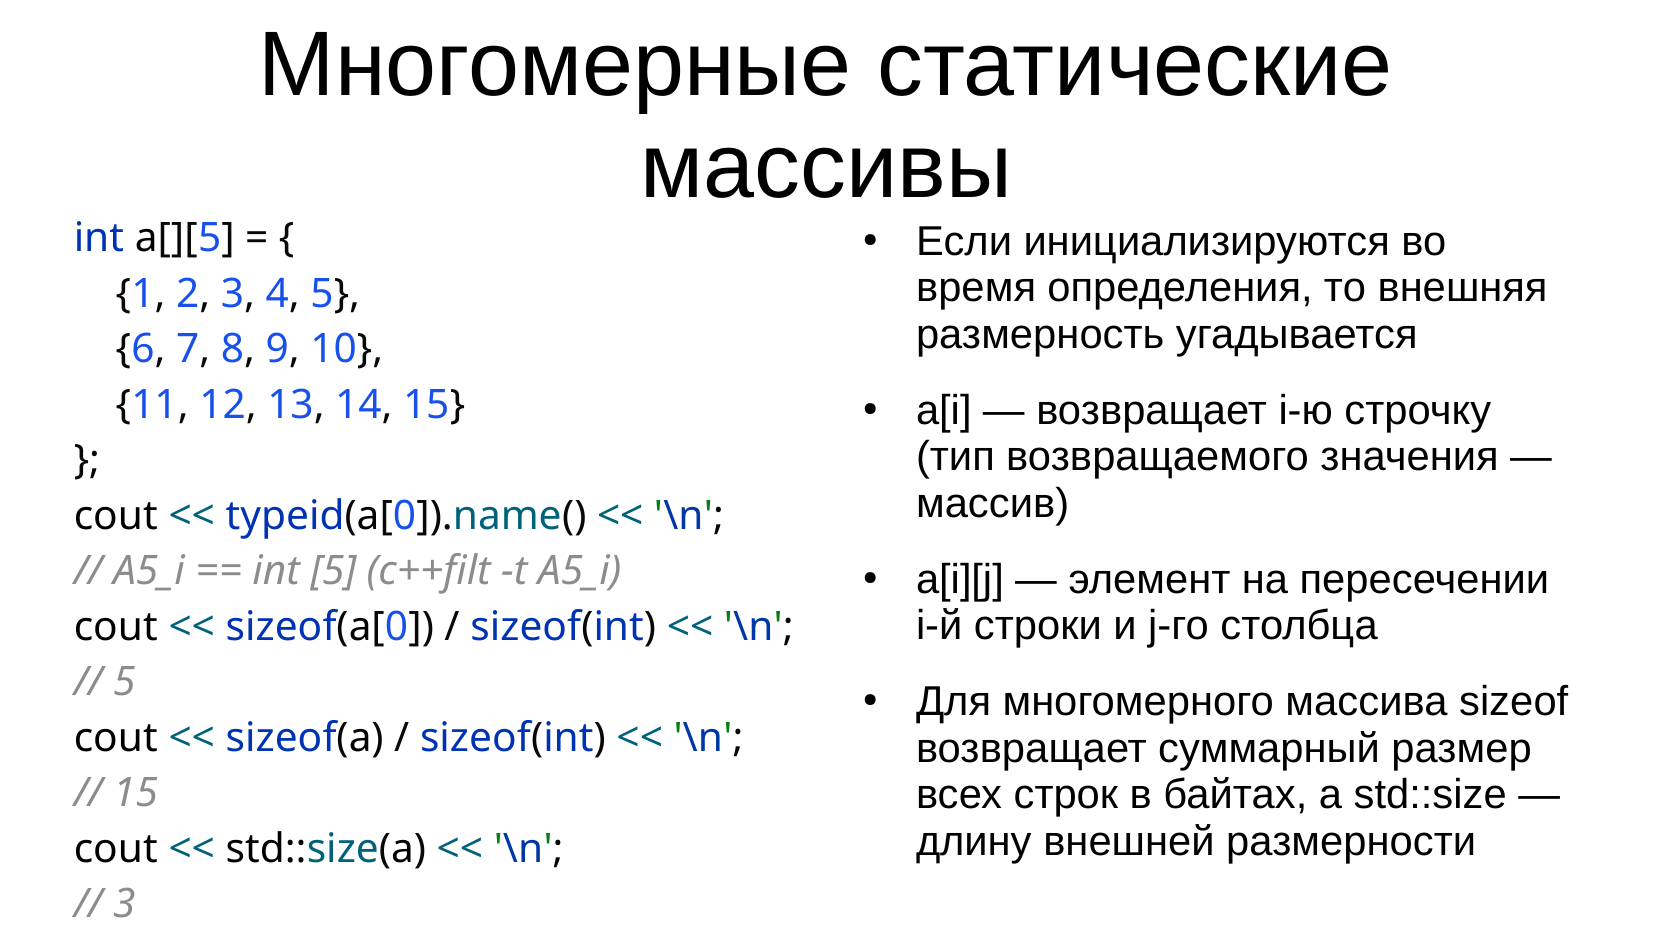

# Многомерные статические массивы
int a[][5] = {
 {1, 2, 3, 4, 5},
 {6, 7, 8, 9, 10},
 {11, 12, 13, 14, 15}
};
cout << typeid(a[0]).name() << '\n';
// A5_i == int [5] (c++filt -t A5_i)
cout << sizeof(a[0]) / sizeof(int) << '\n';
// 5
cout << sizeof(a) / sizeof(int) << '\n';
// 15
cout << std::size(a) << '\n';
// 3
Если инициализируются во время определения, то внешняя размерность угадывается
a[i] — возвращает i-ю строчку (тип возвращаемого значения — массив)
a[i][j] — элемент на пересечении i-й строки и j-го столбца
Для многомерного массива sizeof возвращает суммарный размер всех строк в байтах, а std::size — длину внешней размерности